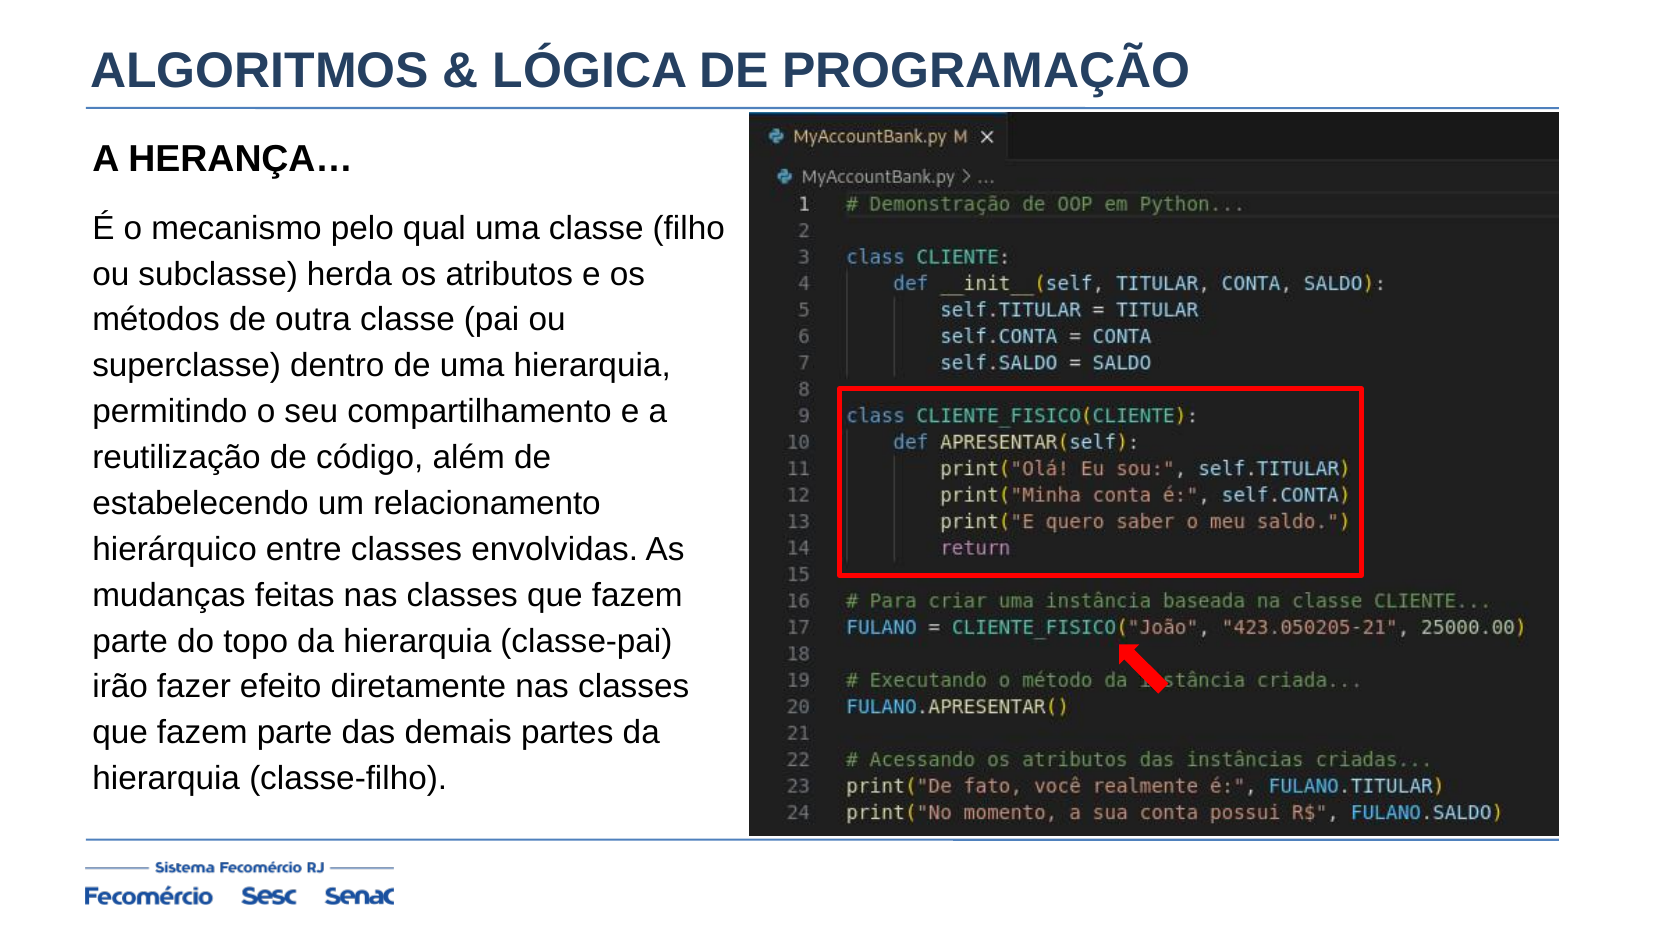

ALGORITMOS & LÓGICA DE PROGRAMAÇÃO
A HERANÇA…
É o mecanismo pelo qual uma classe (filho ou subclasse) herda os atributos e os métodos de outra classe (pai ou superclasse) dentro de uma hierarquia, permitindo o seu compartilhamento e a reutilização de código, além de estabelecendo um relacionamento hierárquico entre classes envolvidas. As mudanças feitas nas classes que fazem parte do topo da hierarquia (classe-pai) irão fazer efeito diretamente nas classes que fazem parte das demais partes da hierarquia (classe-filho).